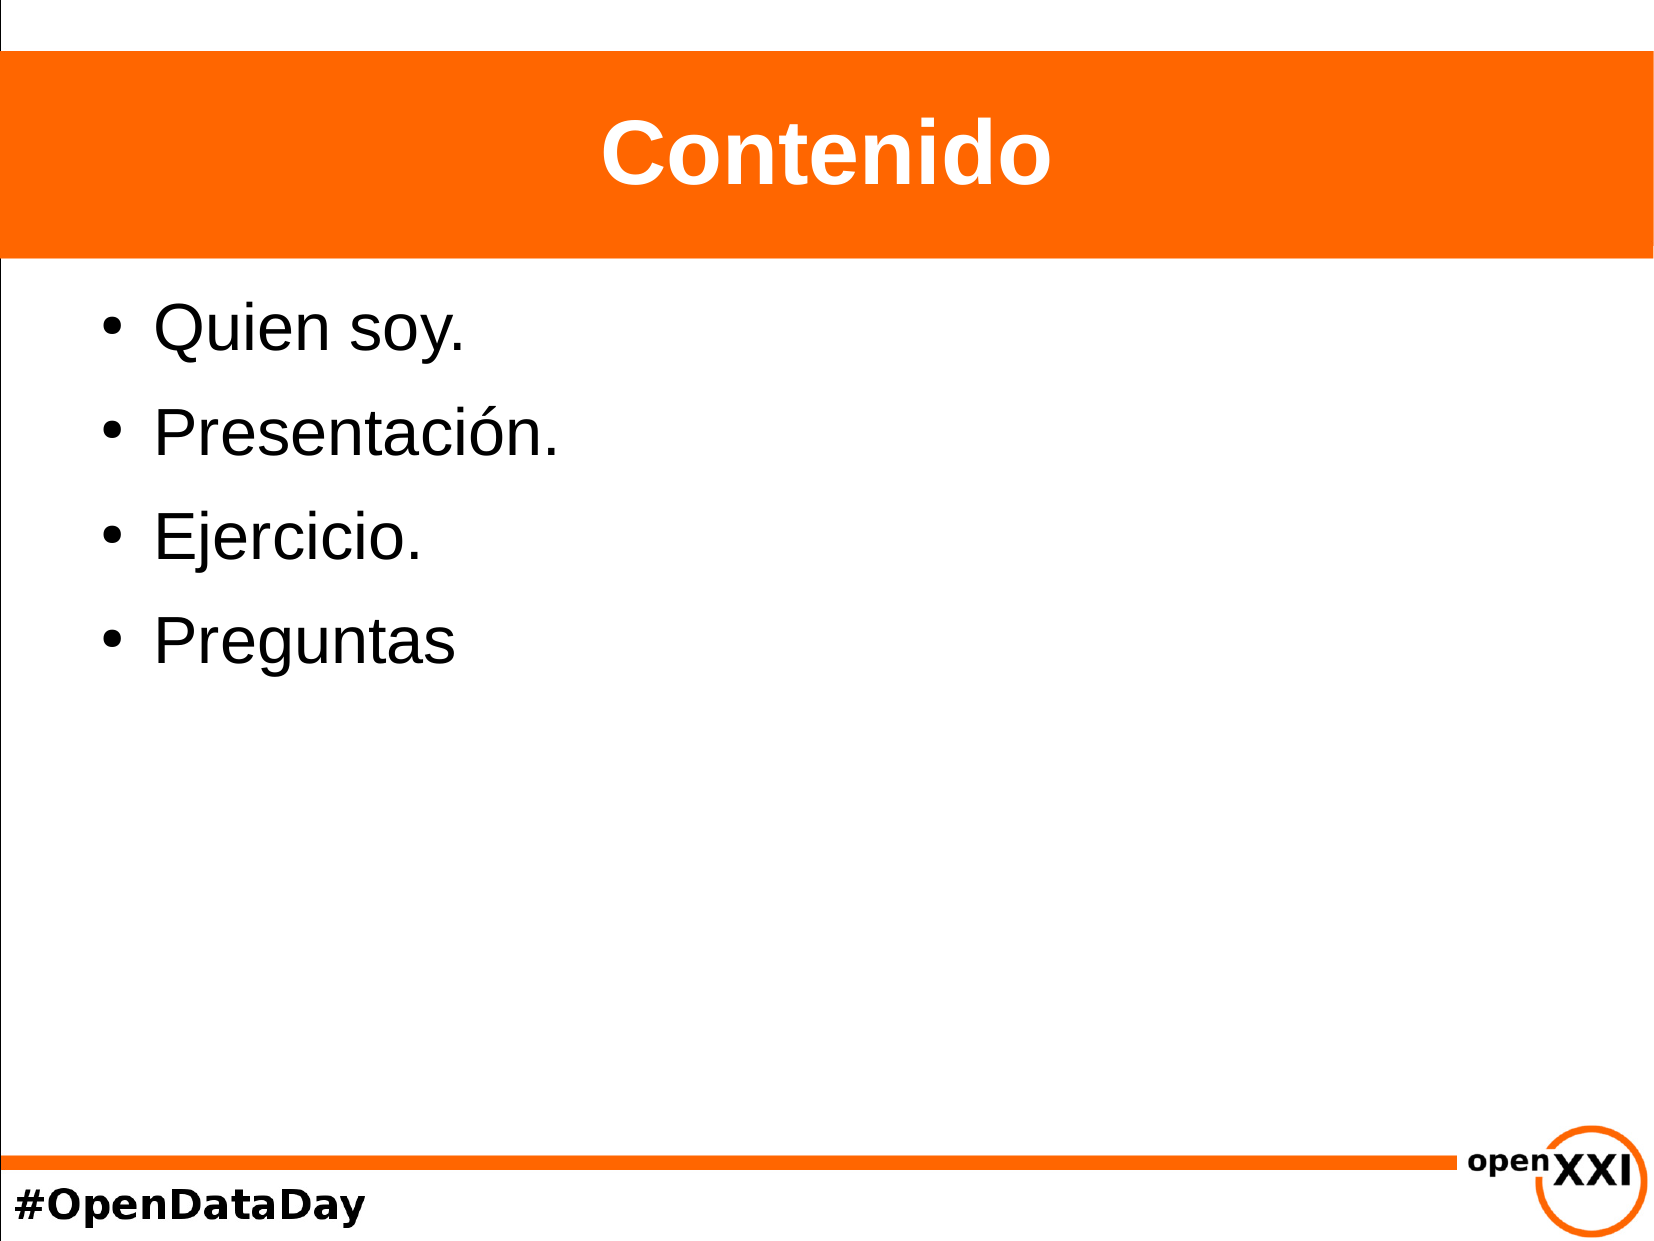

# Contenido
Quien soy.
Presentación.
Ejercicio.
Preguntas